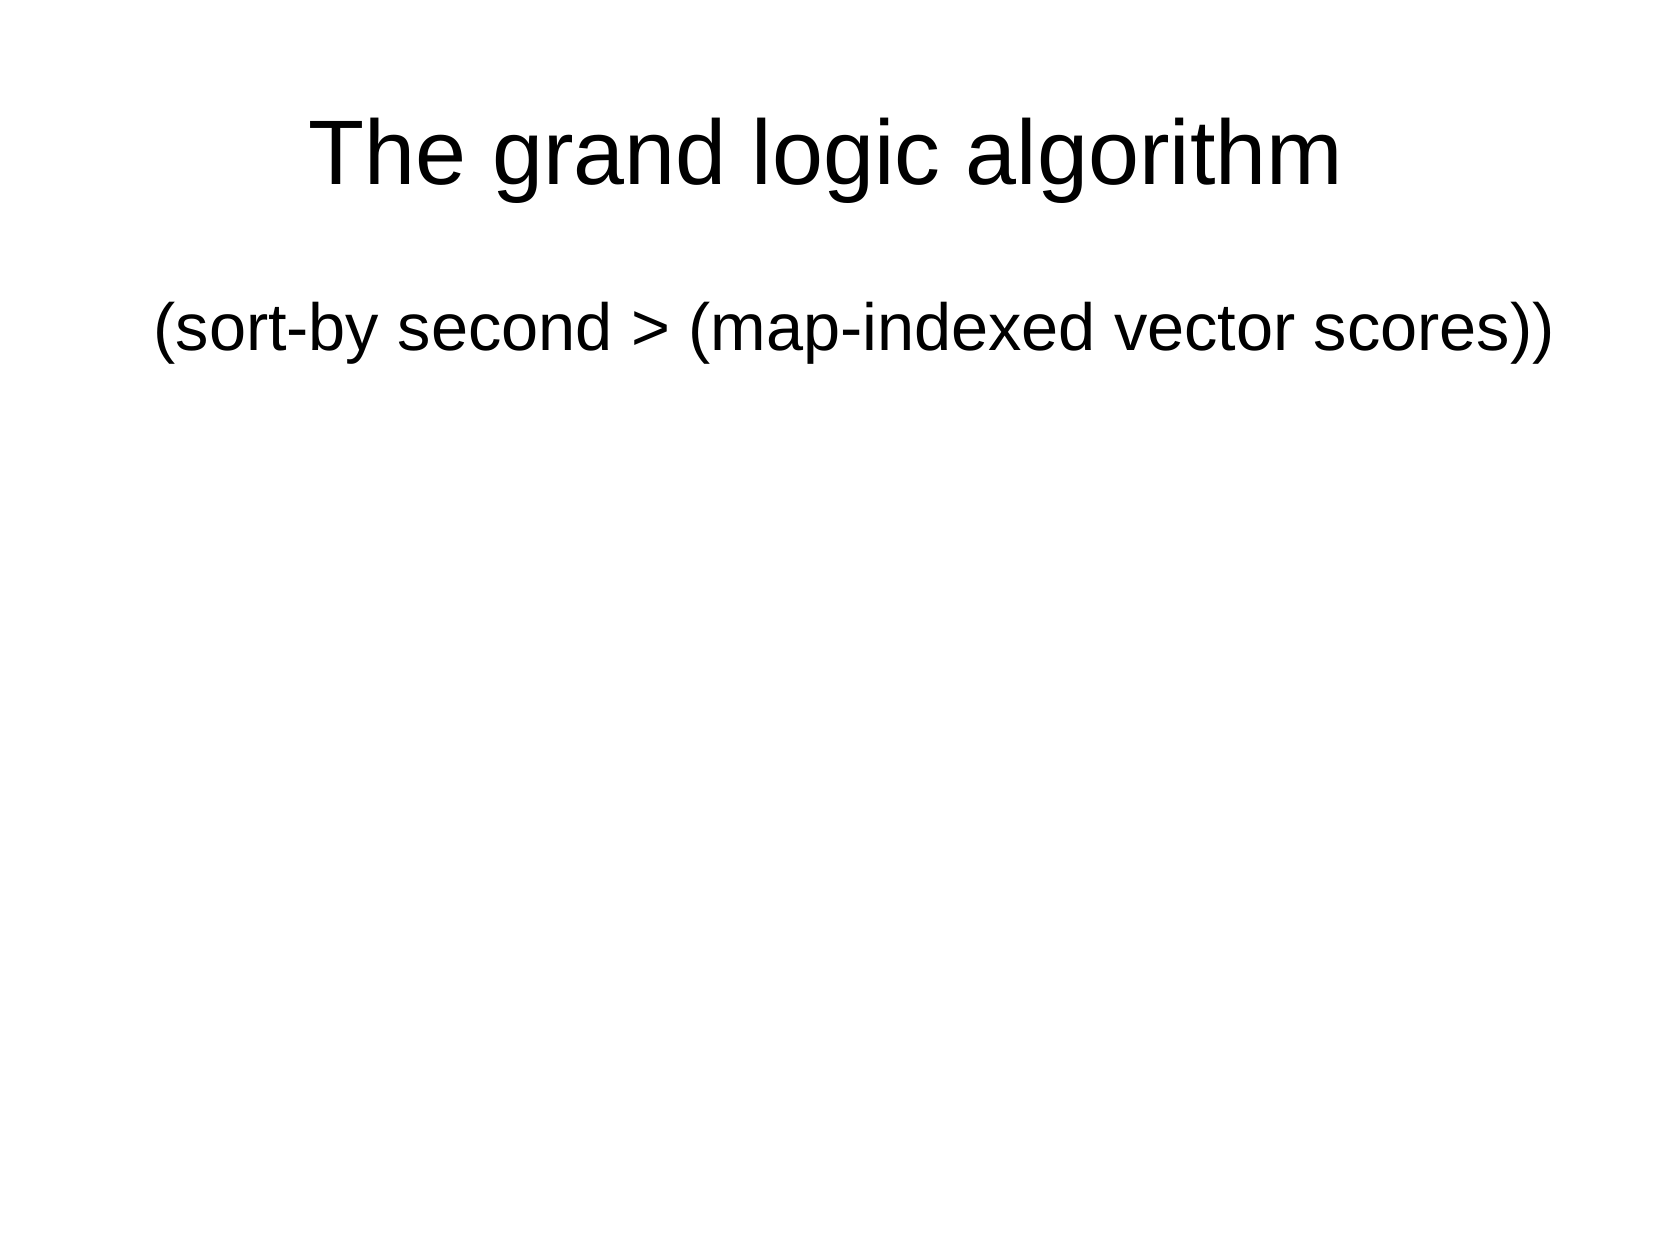

# The grand logic algorithm
(sort-by second > (map-indexed vector scores))